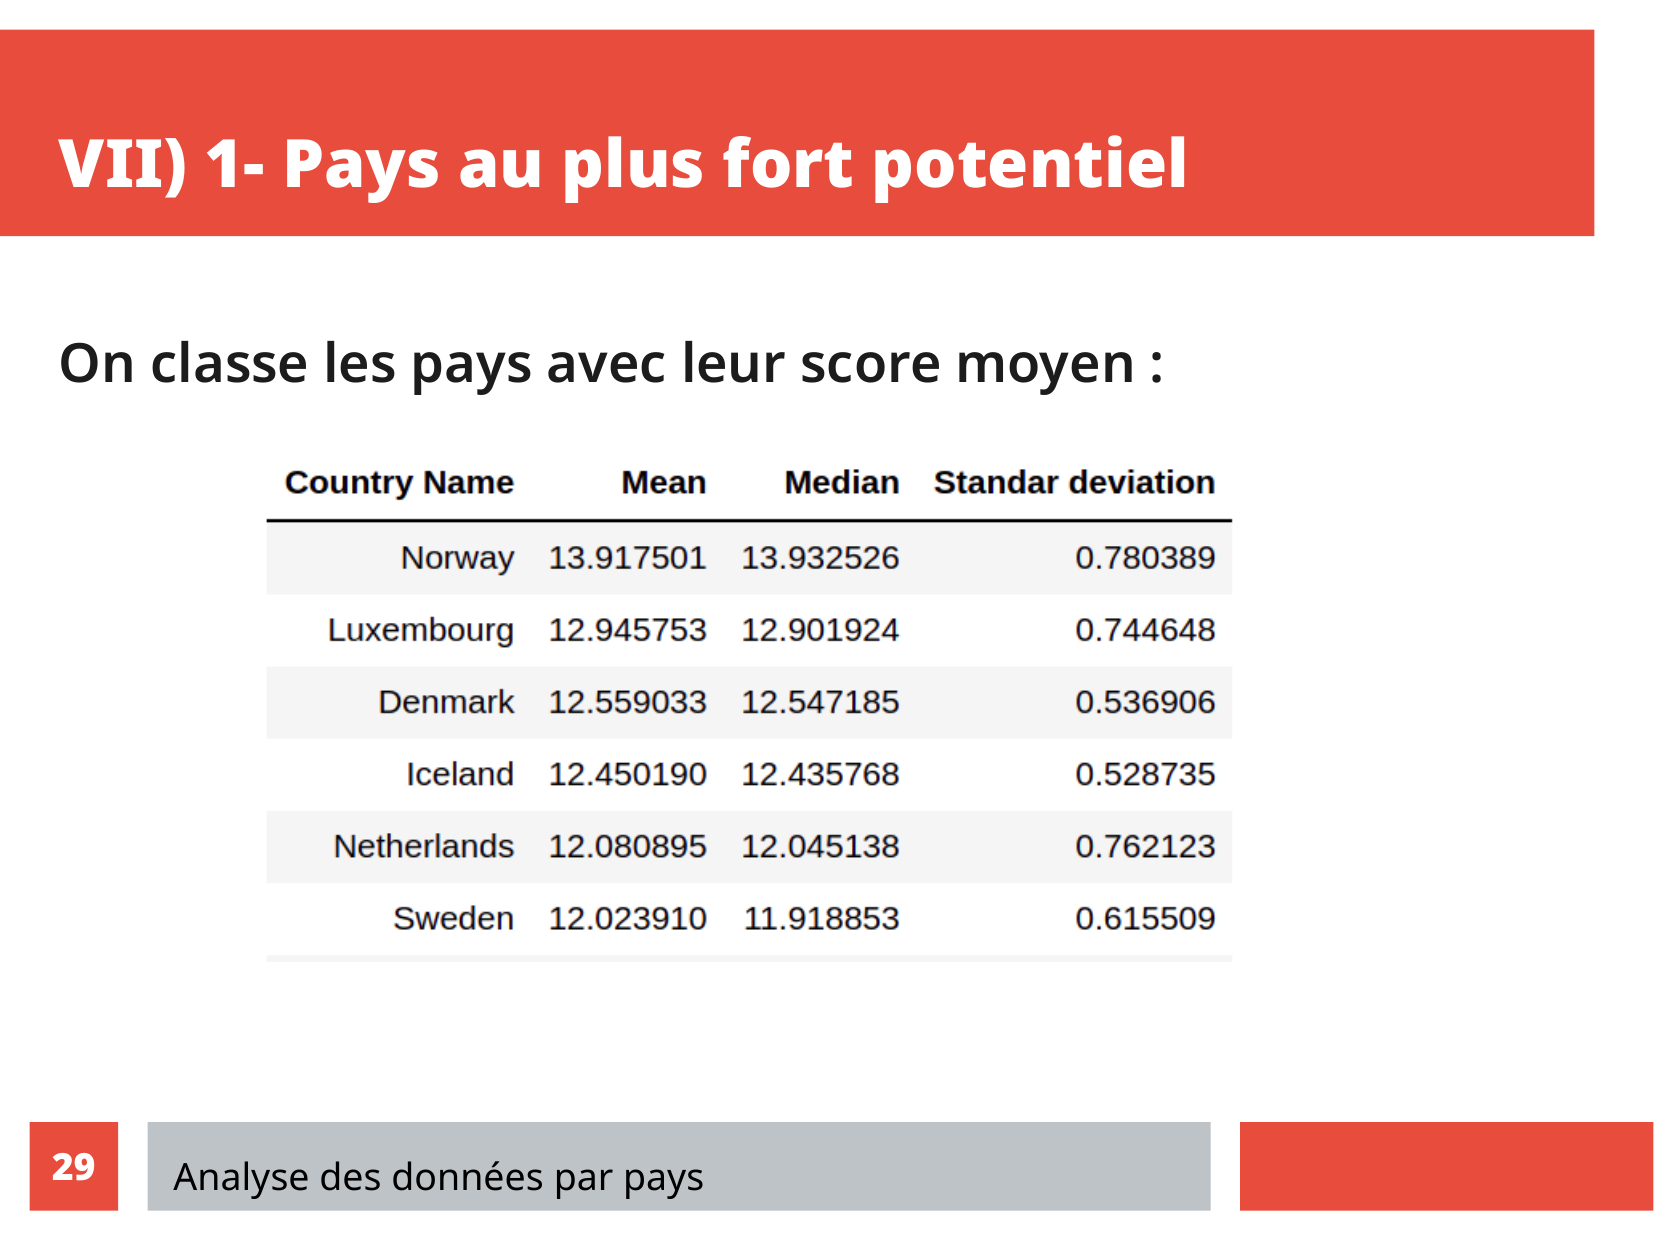

# VII) 1- Pays au plus fort potentiel
On classe les pays avec leur score moyen :
29
Analyse des données par pays